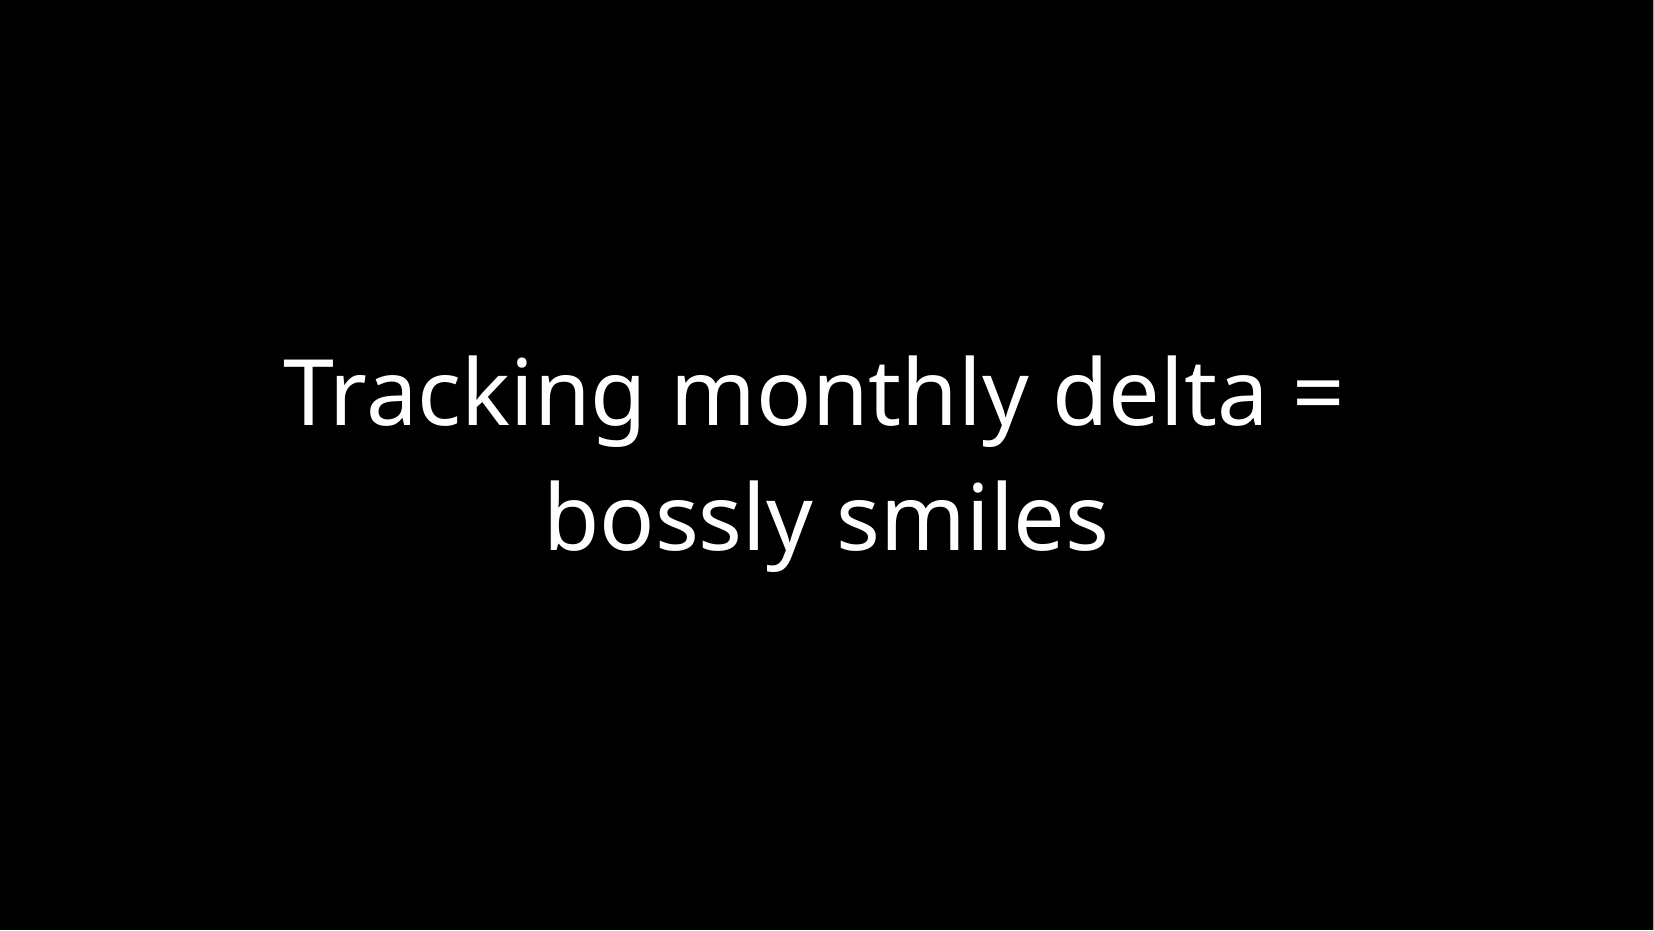

# Tracking monthly delta = bossly smiles